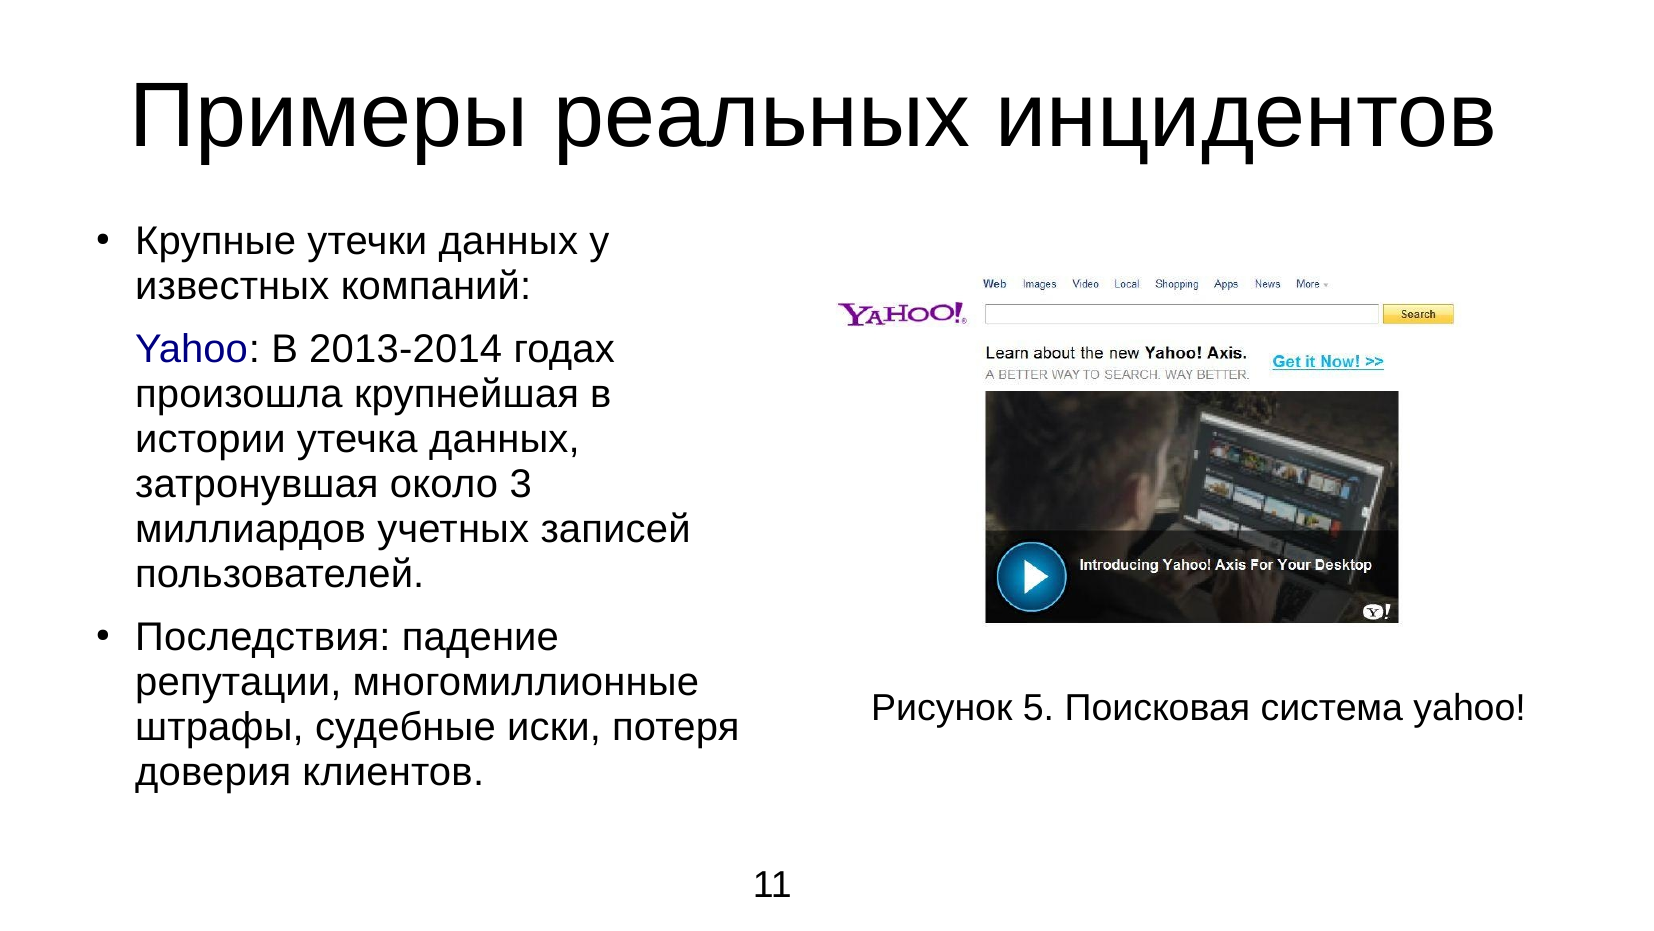

# Примеры реальных инцидентов
Крупные утечки данных у известных компаний:
Yahoo: В 2013-2014 годах произошла крупнейшая в истории утечка данных, затронувшая около 3 миллиардов учетных записей пользователей.
Последствия: падение репутации, многомиллионные штрафы, судебные иски, потеря доверия клиентов.
Рисунок 5. Поисковая система yahoo!
11